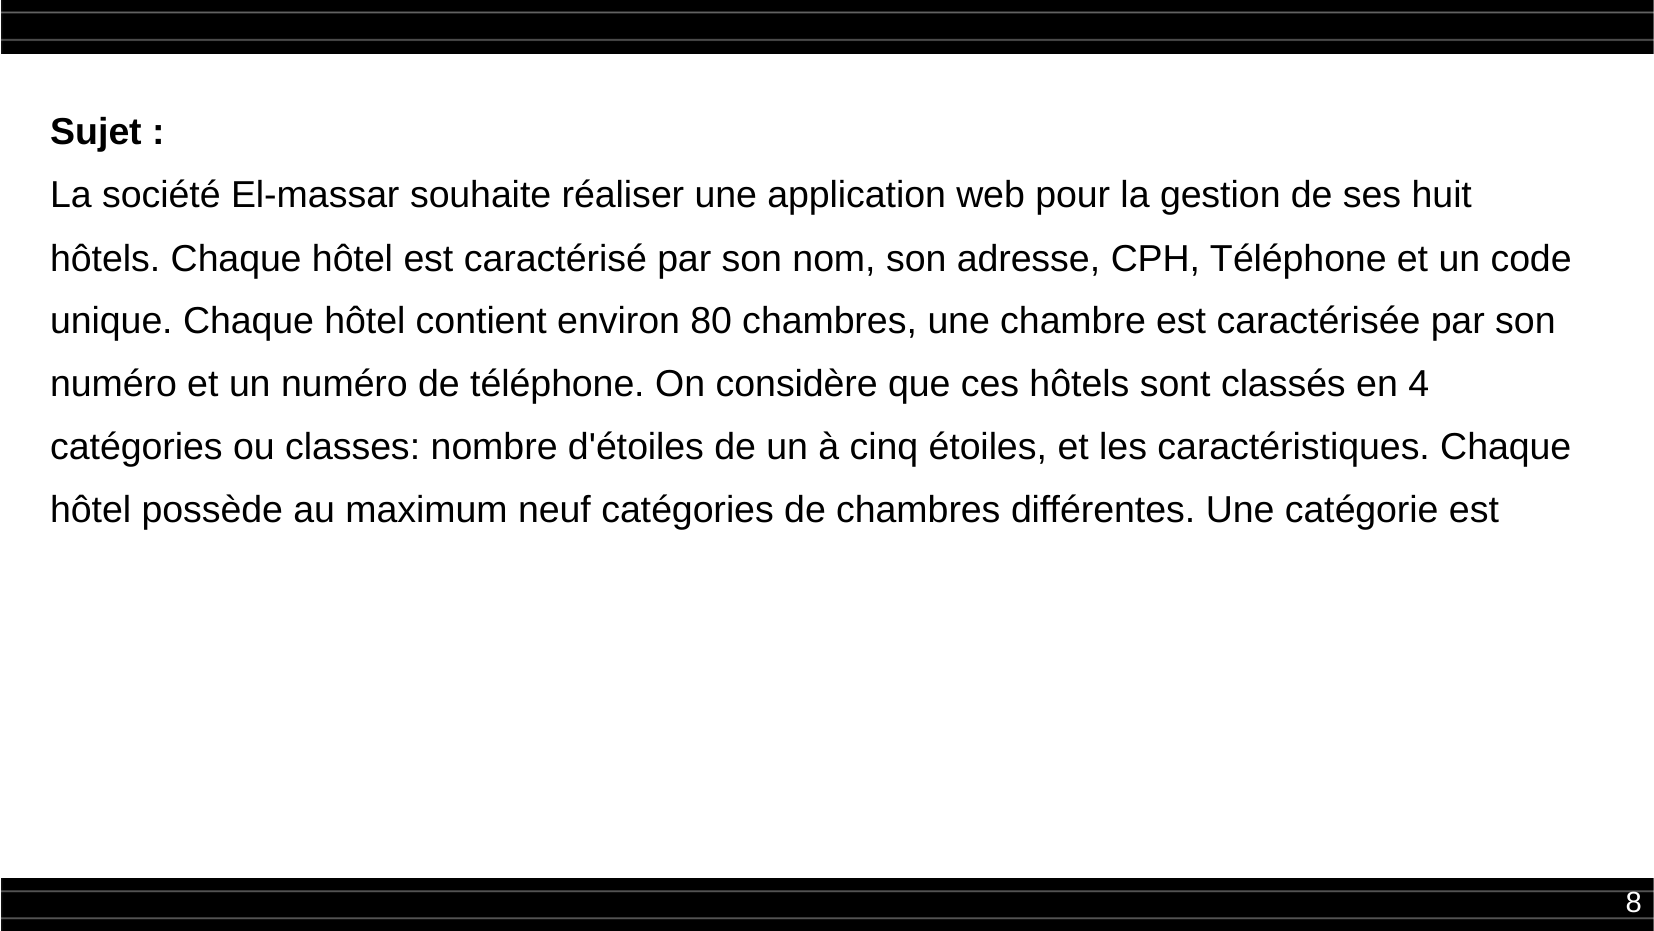

Sujet :
La société El-massar souhaite réaliser une application web pour la gestion de ses huit
hôtels. Chaque hôtel est caractérisé par son nom, son adresse, CPH, Téléphone et un code
unique. Chaque hôtel contient environ 80 chambres, une chambre est caractérisée par son
numéro et un numéro de téléphone. On considère que ces hôtels sont classés en 4
catégories ou classes: nombre d'étoiles de un à cinq étoiles, et les caractéristiques. Chaque
hôtel possède au maximum neuf catégories de chambres différentes. Une catégorie est